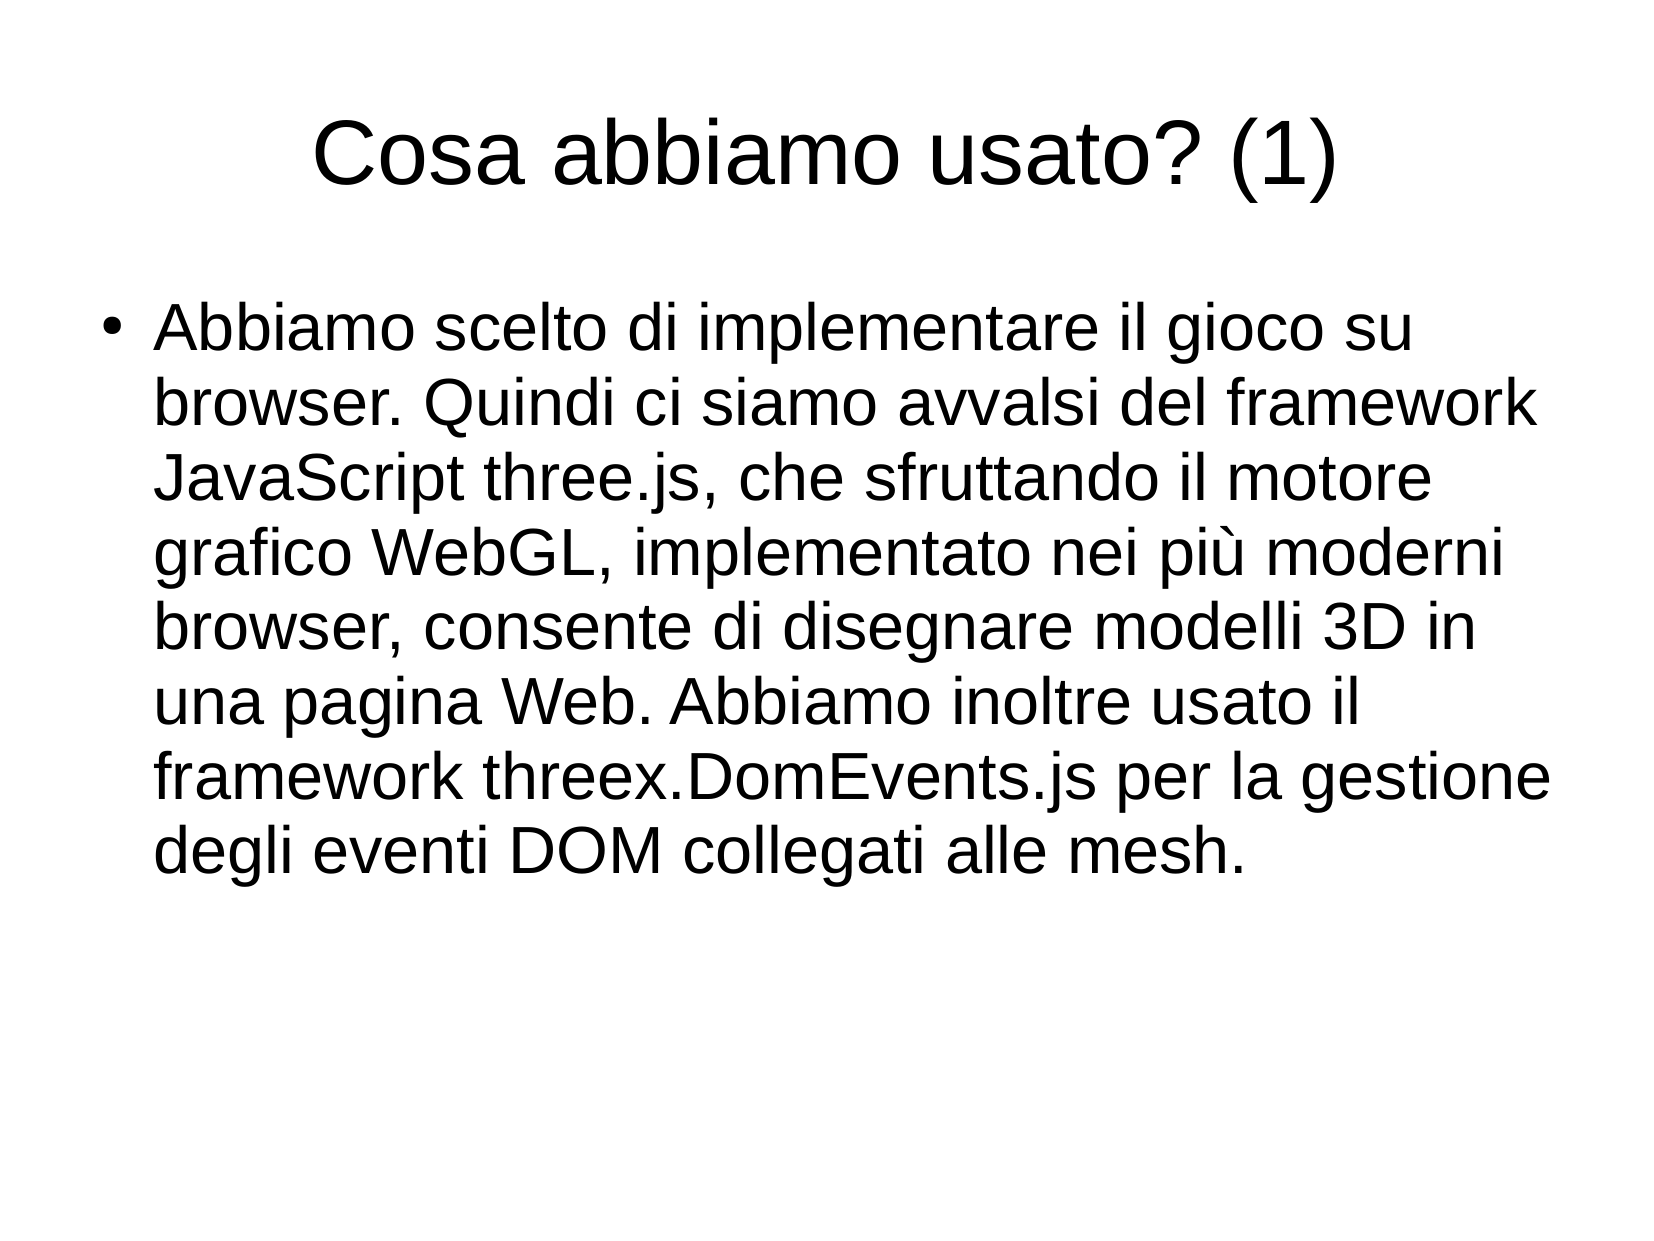

# Cosa abbiamo usato? (1)
Abbiamo scelto di implementare il gioco su browser. Quindi ci siamo avvalsi del framework JavaScript three.js, che sfruttando il motore grafico WebGL, implementato nei più moderni browser, consente di disegnare modelli 3D in una pagina Web. Abbiamo inoltre usato il framework threex.DomEvents.js per la gestione degli eventi DOM collegati alle mesh.